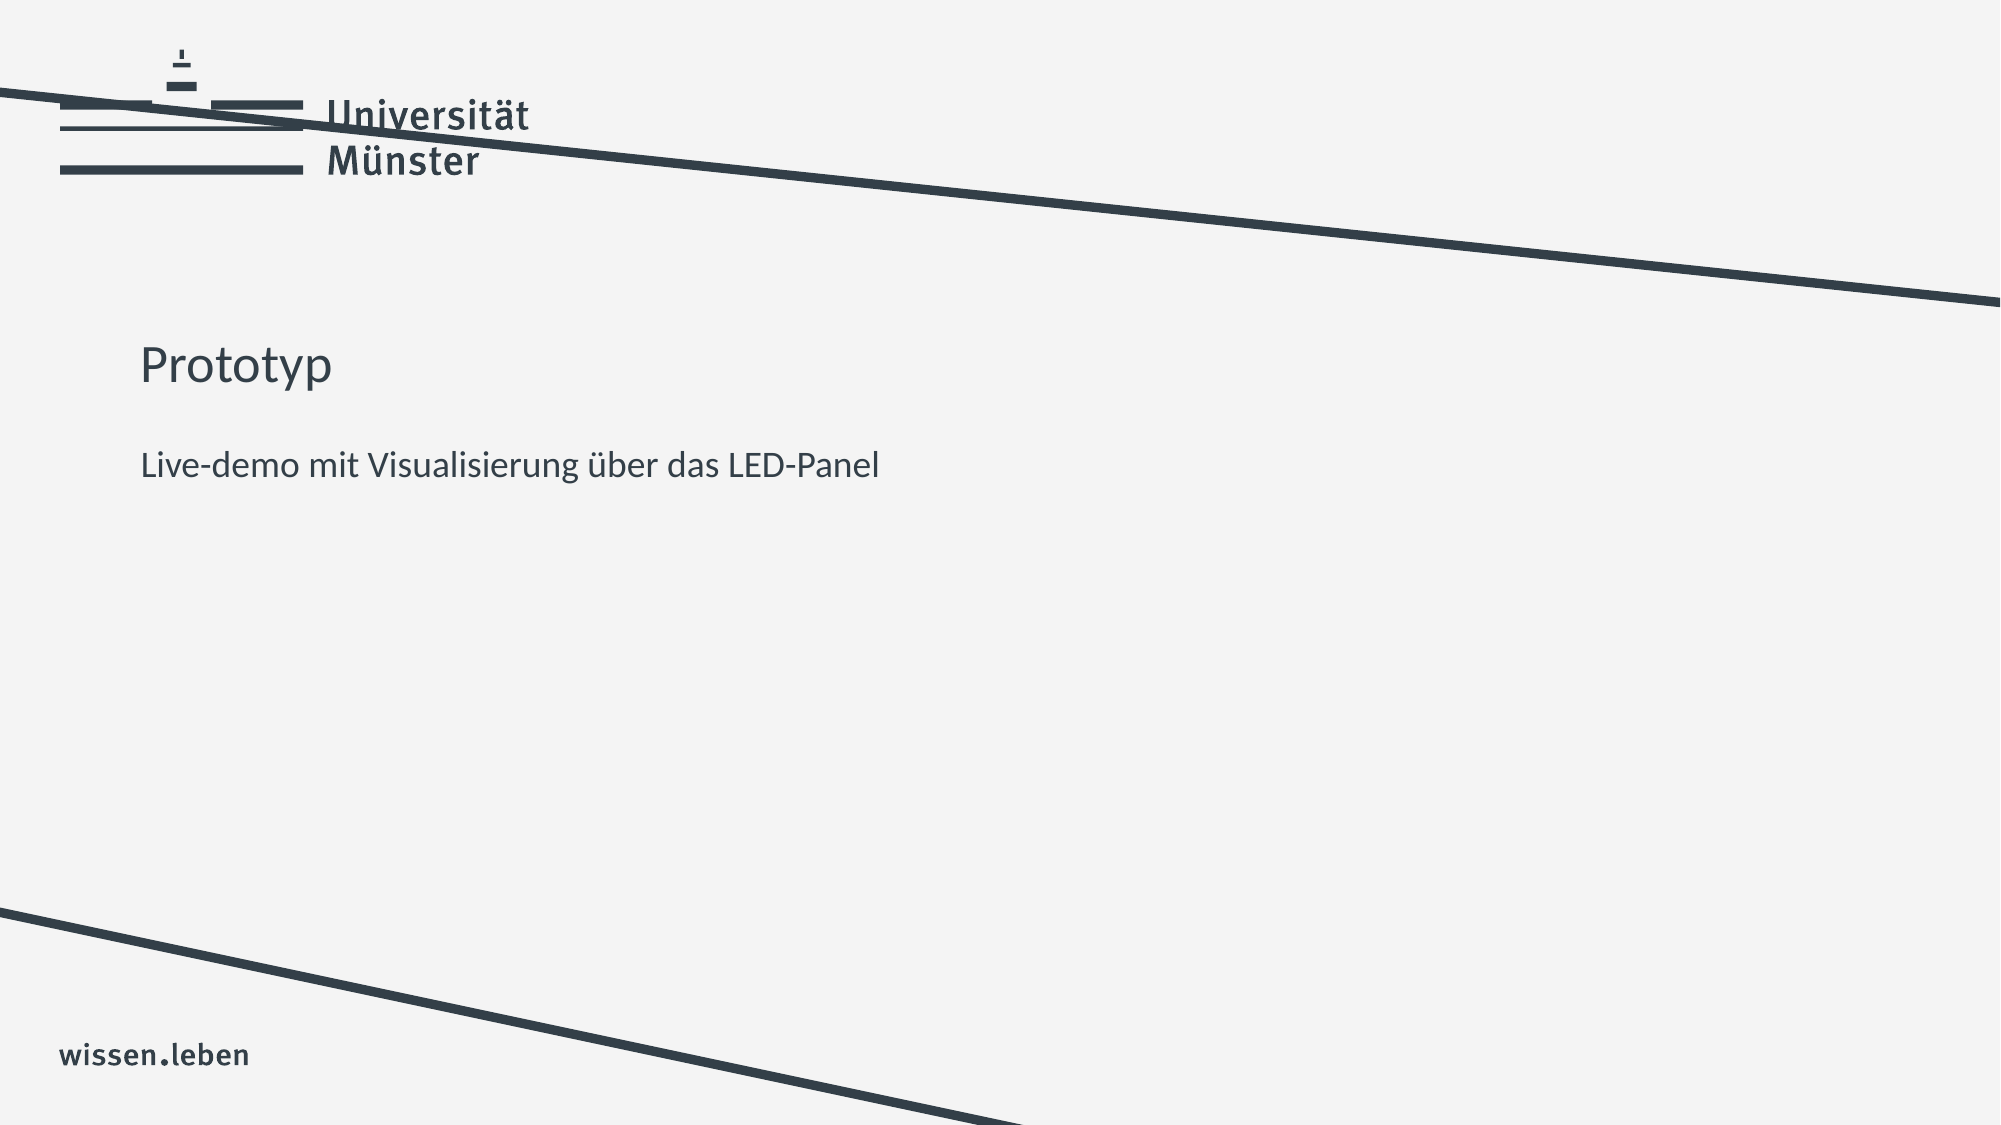

Prototyp
Live-demo mit Visualisierung über das LED-Panel